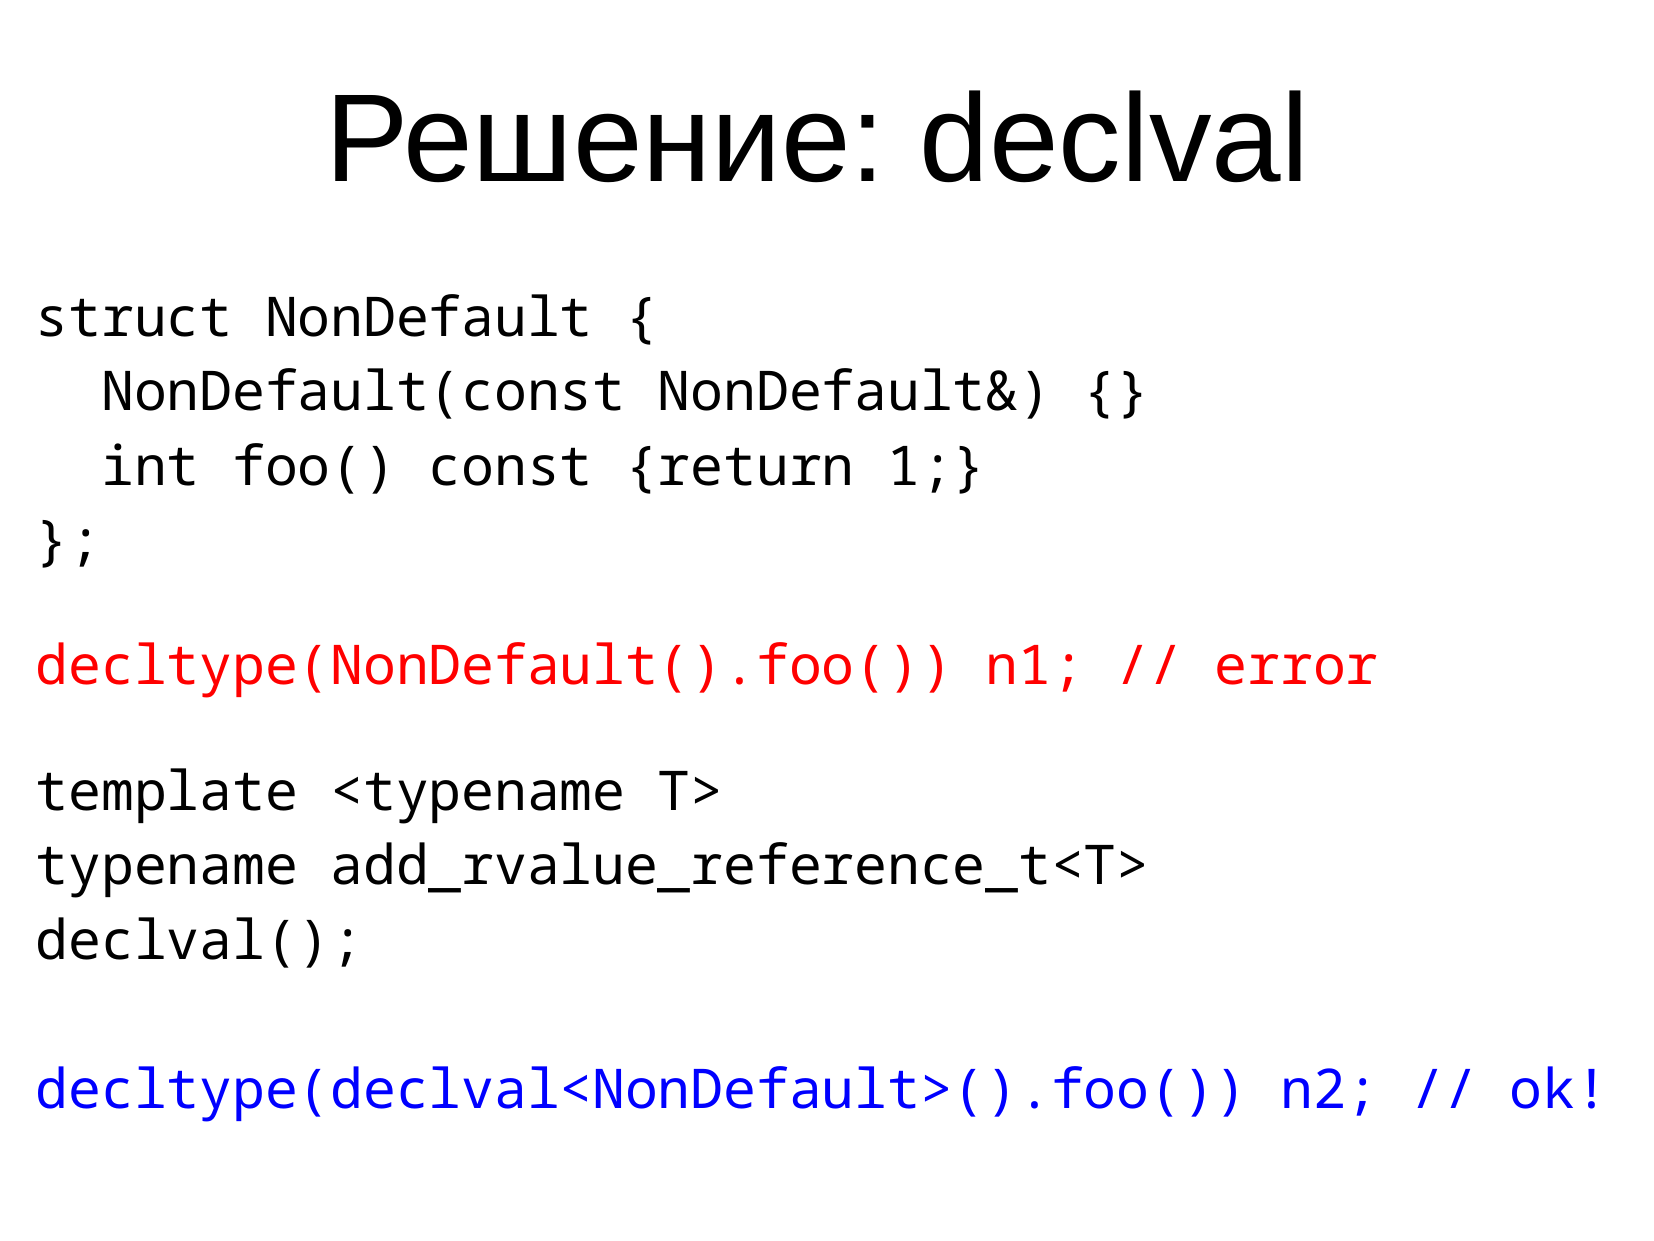

# Решение: declval
struct NonDefault {
 NonDefault(const NonDefault&) {}
 int foo() const {return 1;}
};
decltype(NonDefault().foo()) n1; // error
template <typename T>
typename add_rvalue_reference_t<T>
declval();
decltype(declval<NonDefault>().foo()) n2; // ok!